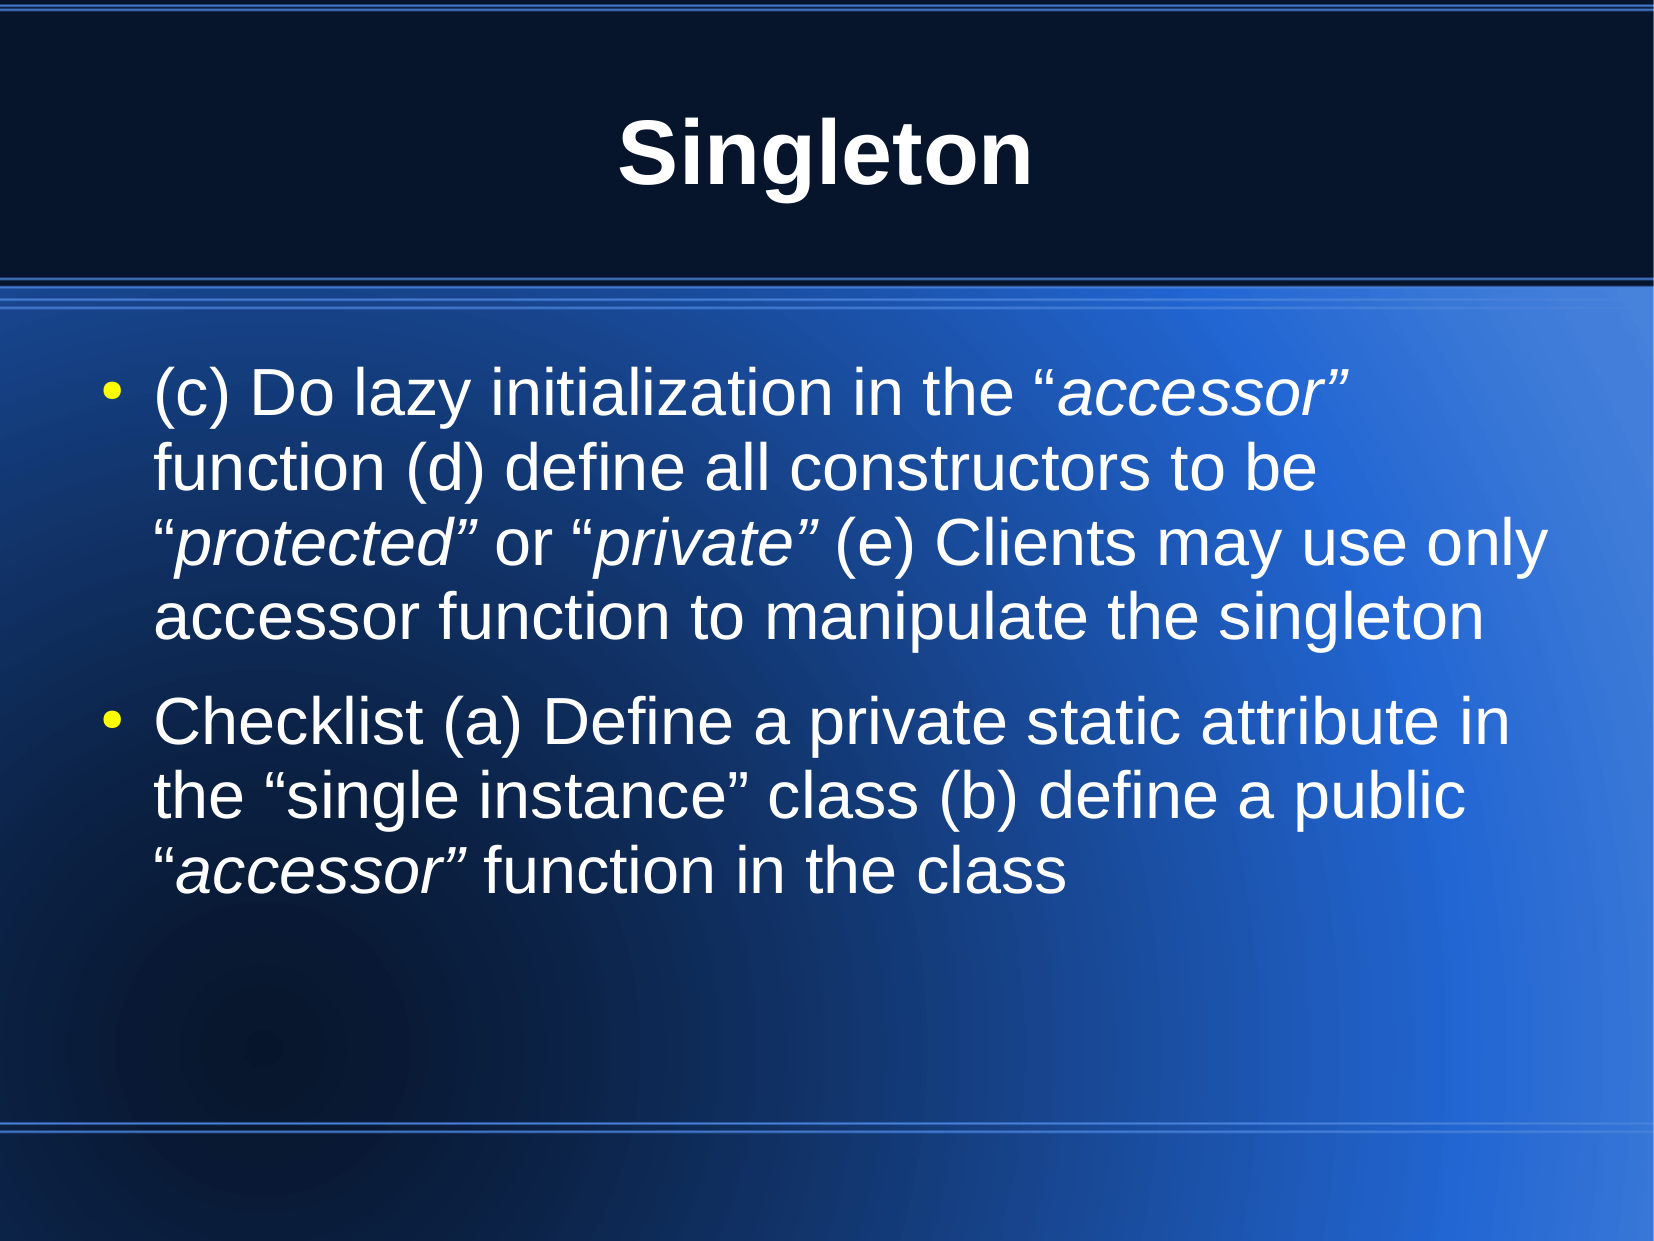

# Singleton
(c) Do lazy initialization in the “accessor” function (d) define all constructors to be “protected” or “private” (e) Clients may use only accessor function to manipulate the singleton
Checklist (a) Define a private static attribute in the “single instance” class (b) define a public “accessor” function in the class